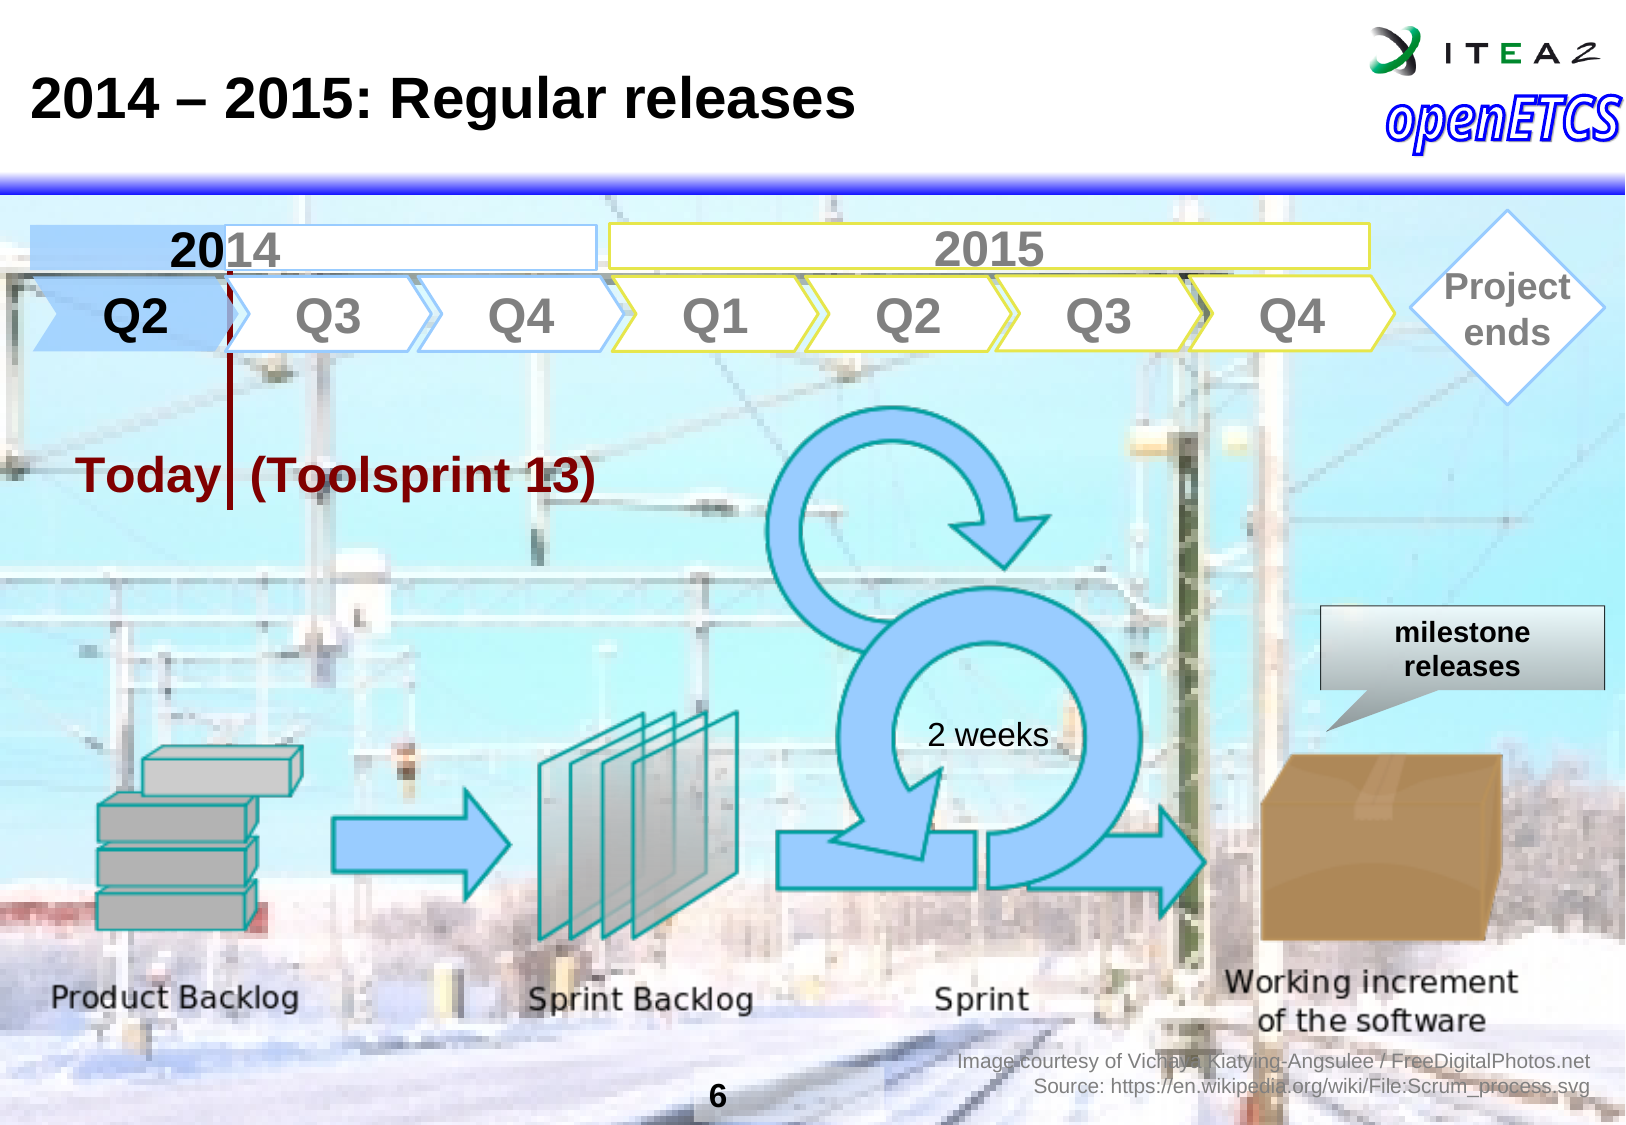

# 2014 – 2015: Regular releases
Project
ends
2015
20
14
Q3
Q4
Q2
Q3
Q4
Q1
Q2
Today (Toolsprint 13)
milestone releases
2 weeks
Image courtesy of Vichaya Kiatying-Angsulee / FreeDigitalPhotos.net
Source: https://en.wikipedia.org/wiki/File:Scrum_process.svg